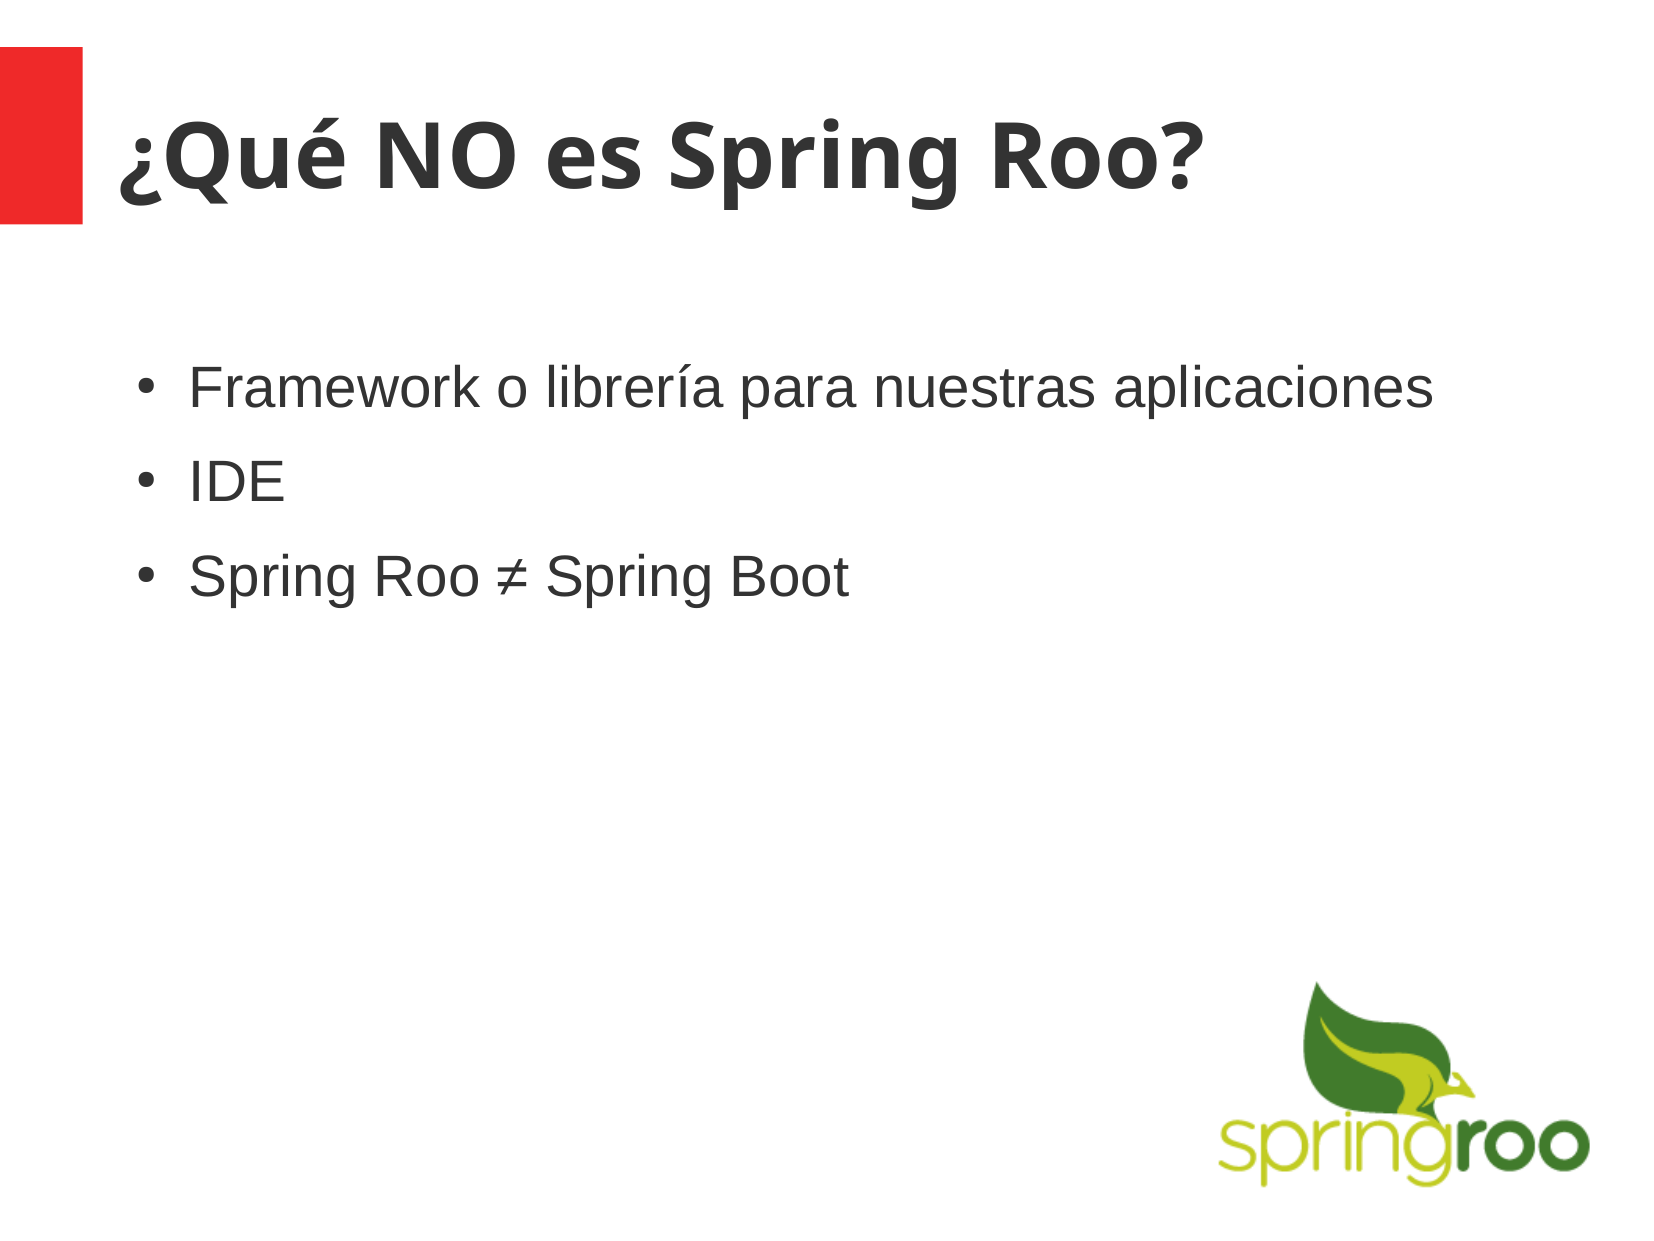

# ¿Qué NO es Spring Roo?
Framework o librería para nuestras aplicaciones
IDE
Spring Roo ≠ Spring Boot